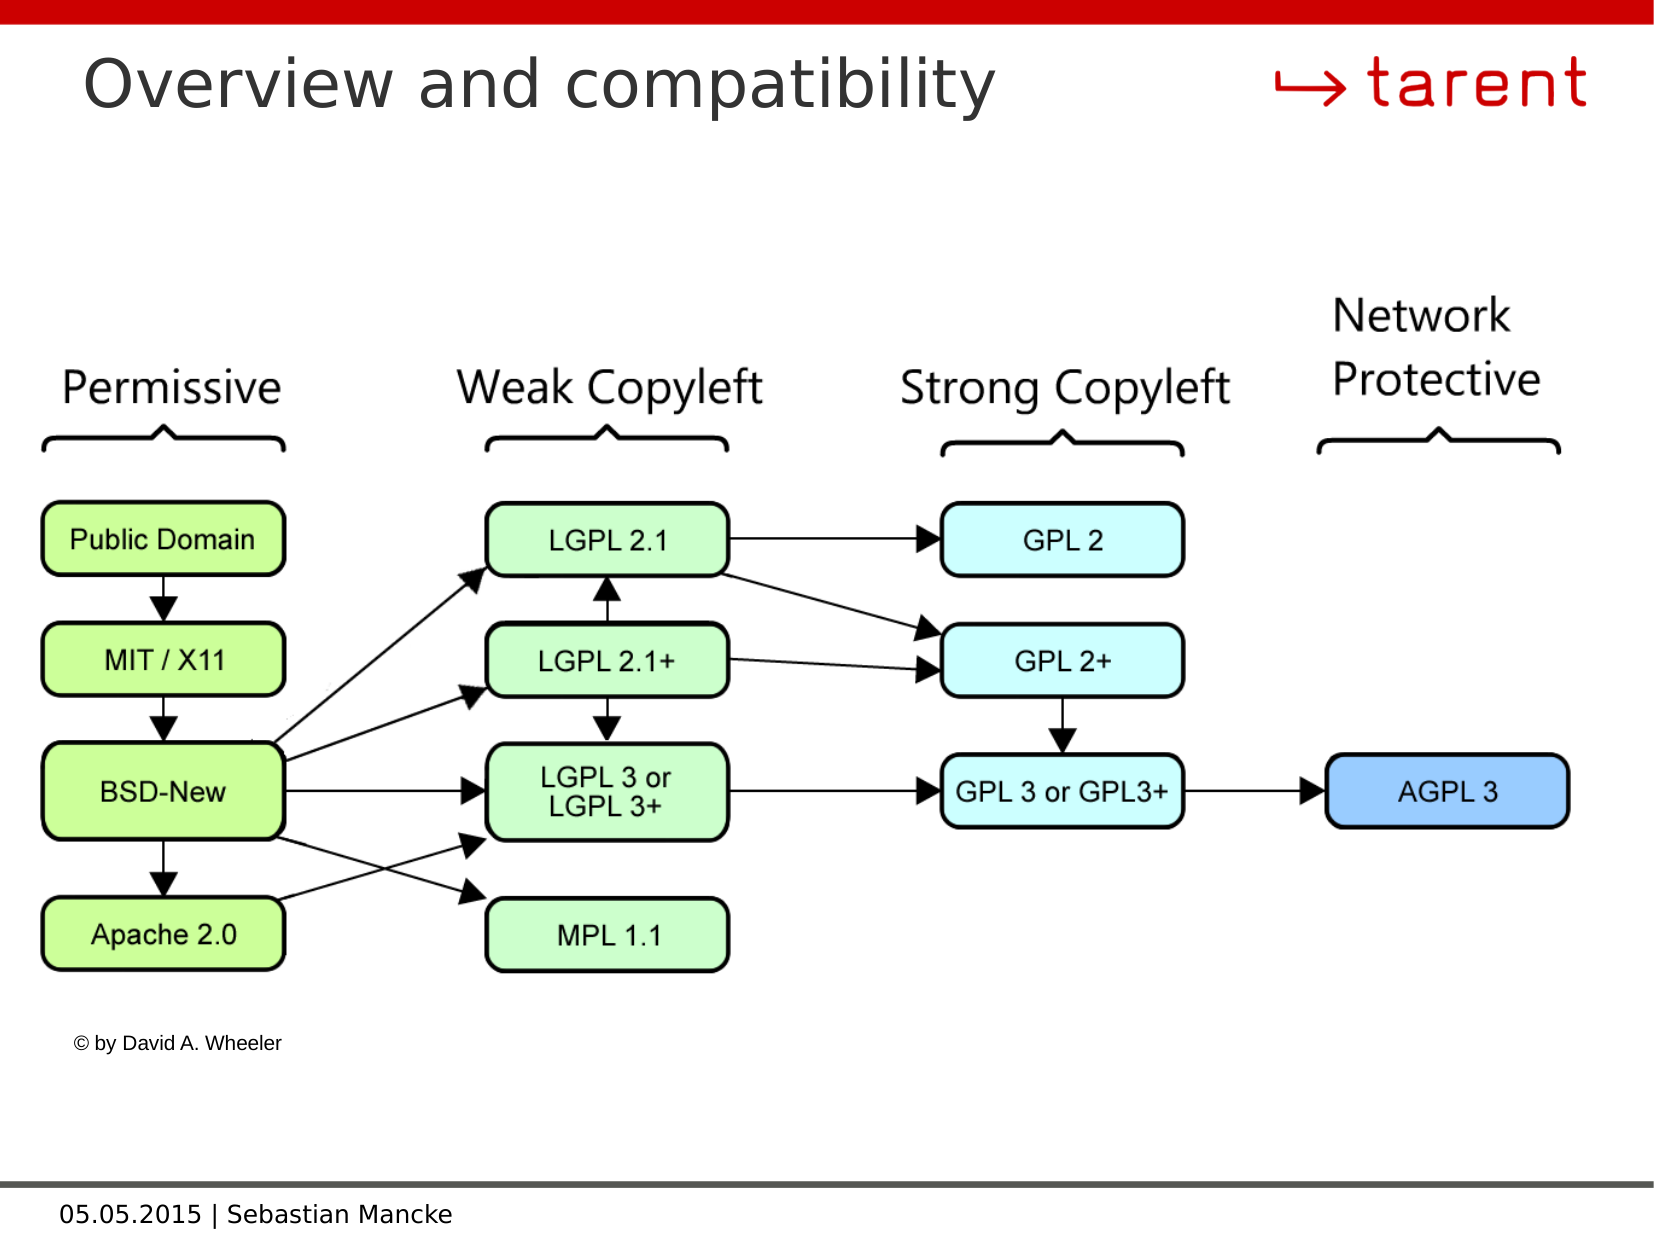

# Overview and compatibility
© by David A. Wheeler